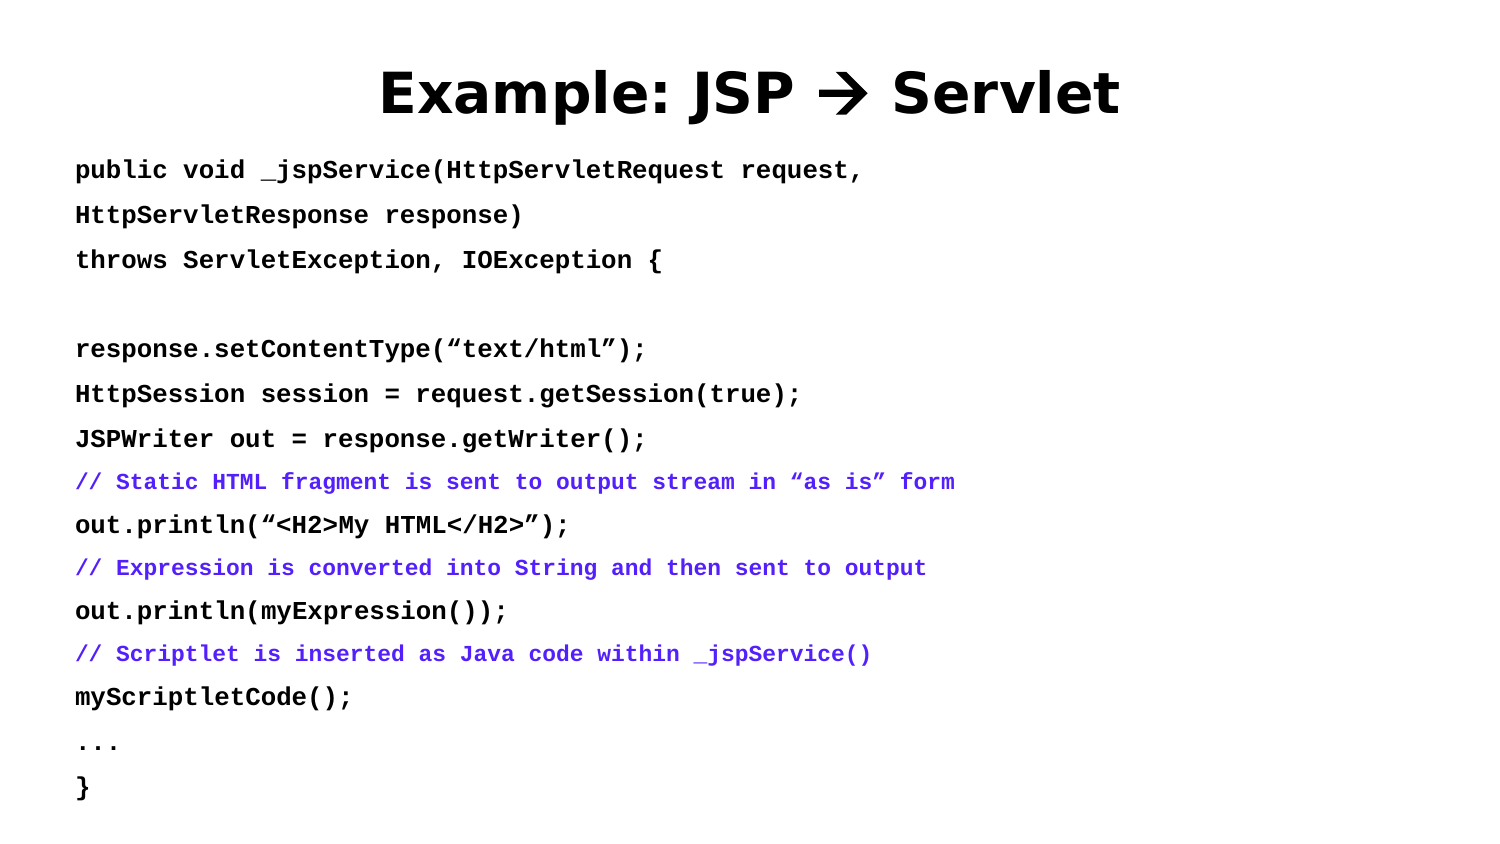

# Example: JSP  Servlet
public void _jspService(HttpServletRequest request,
HttpServletResponse response)
throws ServletException, IOException {
response.setContentType(“text/html”);
HttpSession session = request.getSession(true);
JSPWriter out = response.getWriter();
// Static HTML fragment is sent to output stream in “as is” form
out.println(“<H2>My HTML</H2>”);
// Expression is converted into String and then sent to output
out.println(myExpression());
// Scriptlet is inserted as Java code within _jspService()
myScriptletCode();
...
}